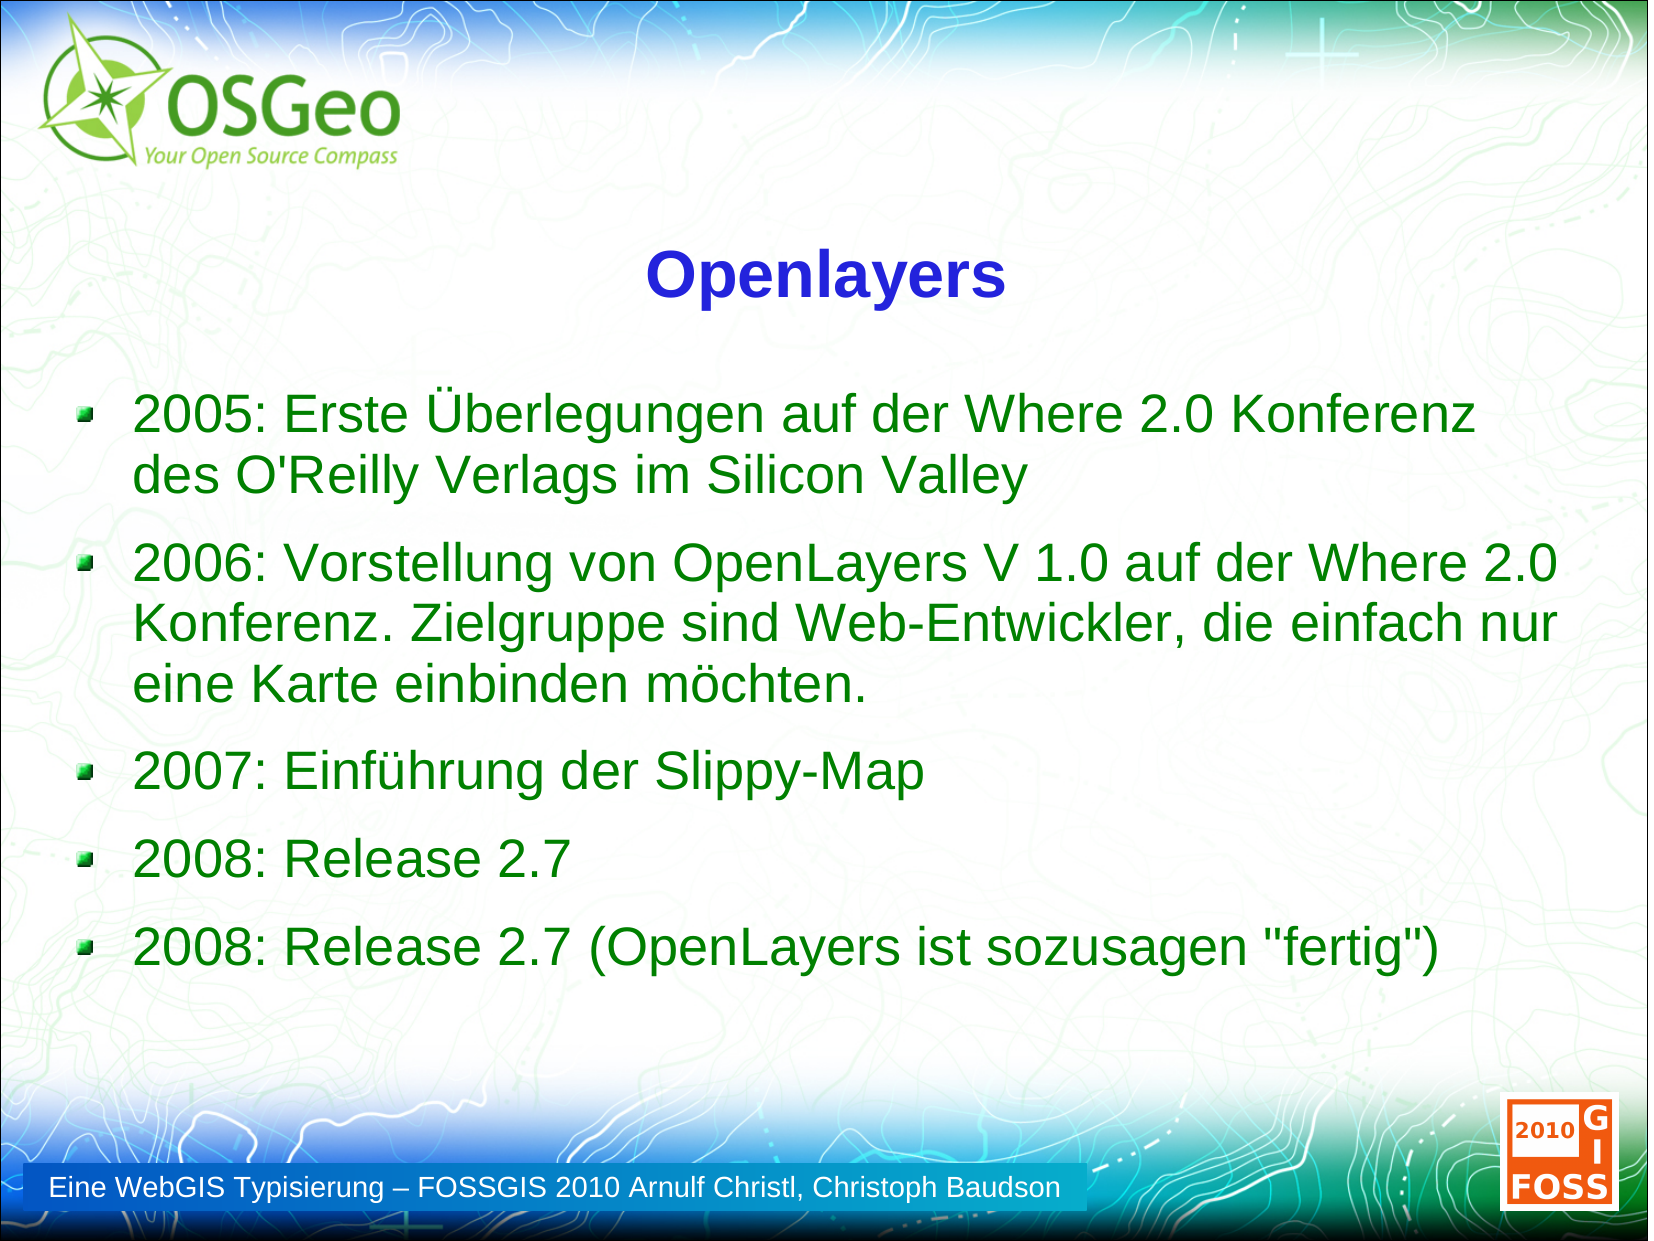

# Openlayers
2005: Erste Überlegungen auf der Where 2.0 Konferenz des O'Reilly Verlags im Silicon Valley
2006: Vorstellung von OpenLayers V 1.0 auf der Where 2.0 Konferenz. Zielgruppe sind Web-Entwickler, die einfach nur eine Karte einbinden möchten.
2007: Einführung der Slippy-Map
2008: Release 2.7
2008: Release 2.7 (OpenLayers ist sozusagen "fertig")